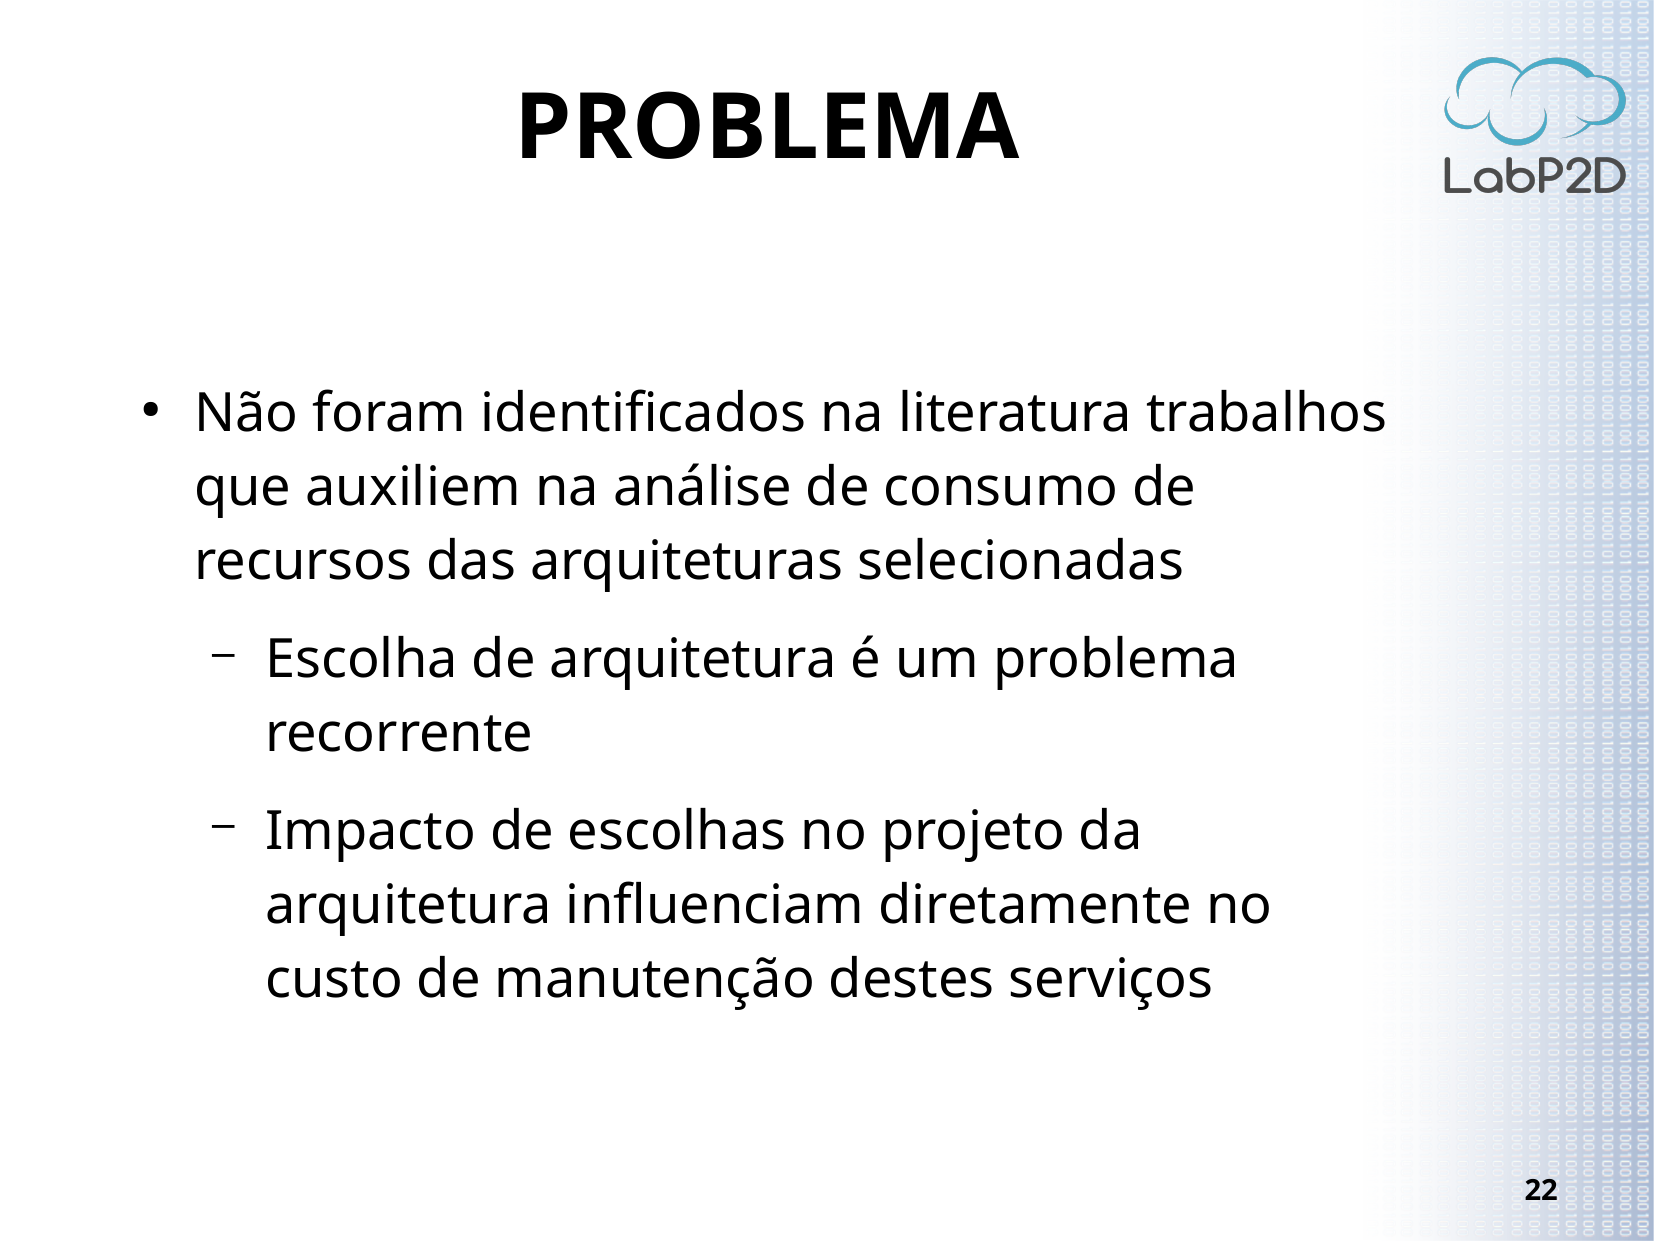

# PROBLEMA
Não foram identificados na literatura trabalhos que auxiliem na análise de consumo de recursos das arquiteturas selecionadas
Escolha de arquitetura é um problema recorrente
Impacto de escolhas no projeto da arquitetura influenciam diretamente no custo de manutenção destes serviços
22